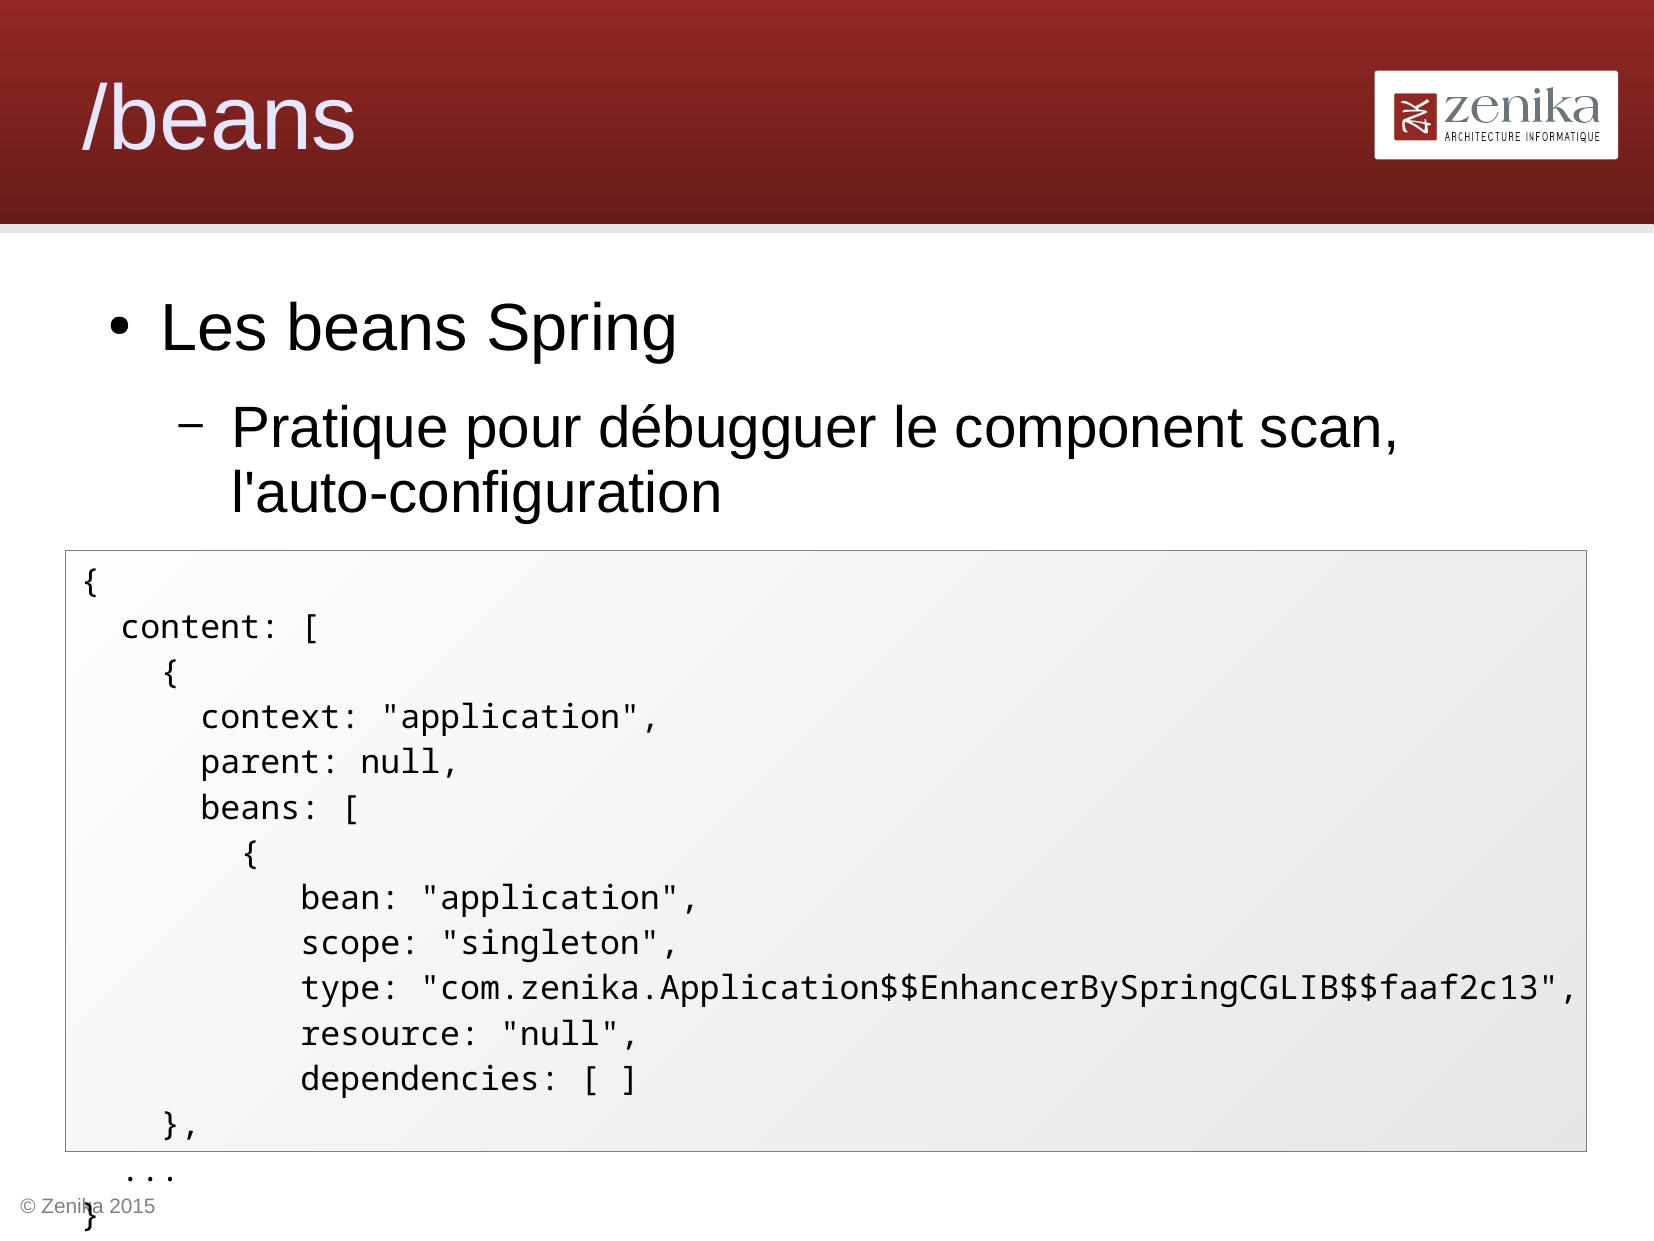

# /beans
Les beans Spring
Pratique pour débugguer le component scan, l'auto-configuration
{
 content: [
 {
 context: "application",
 parent: null,
 beans: [
 {
 bean: "application",
 scope: "singleton",
 type: "com.zenika.Application$$EnhancerBySpringCGLIB$$faaf2c13",
 resource: "null",
 dependencies: [ ]
 },
 ...
}